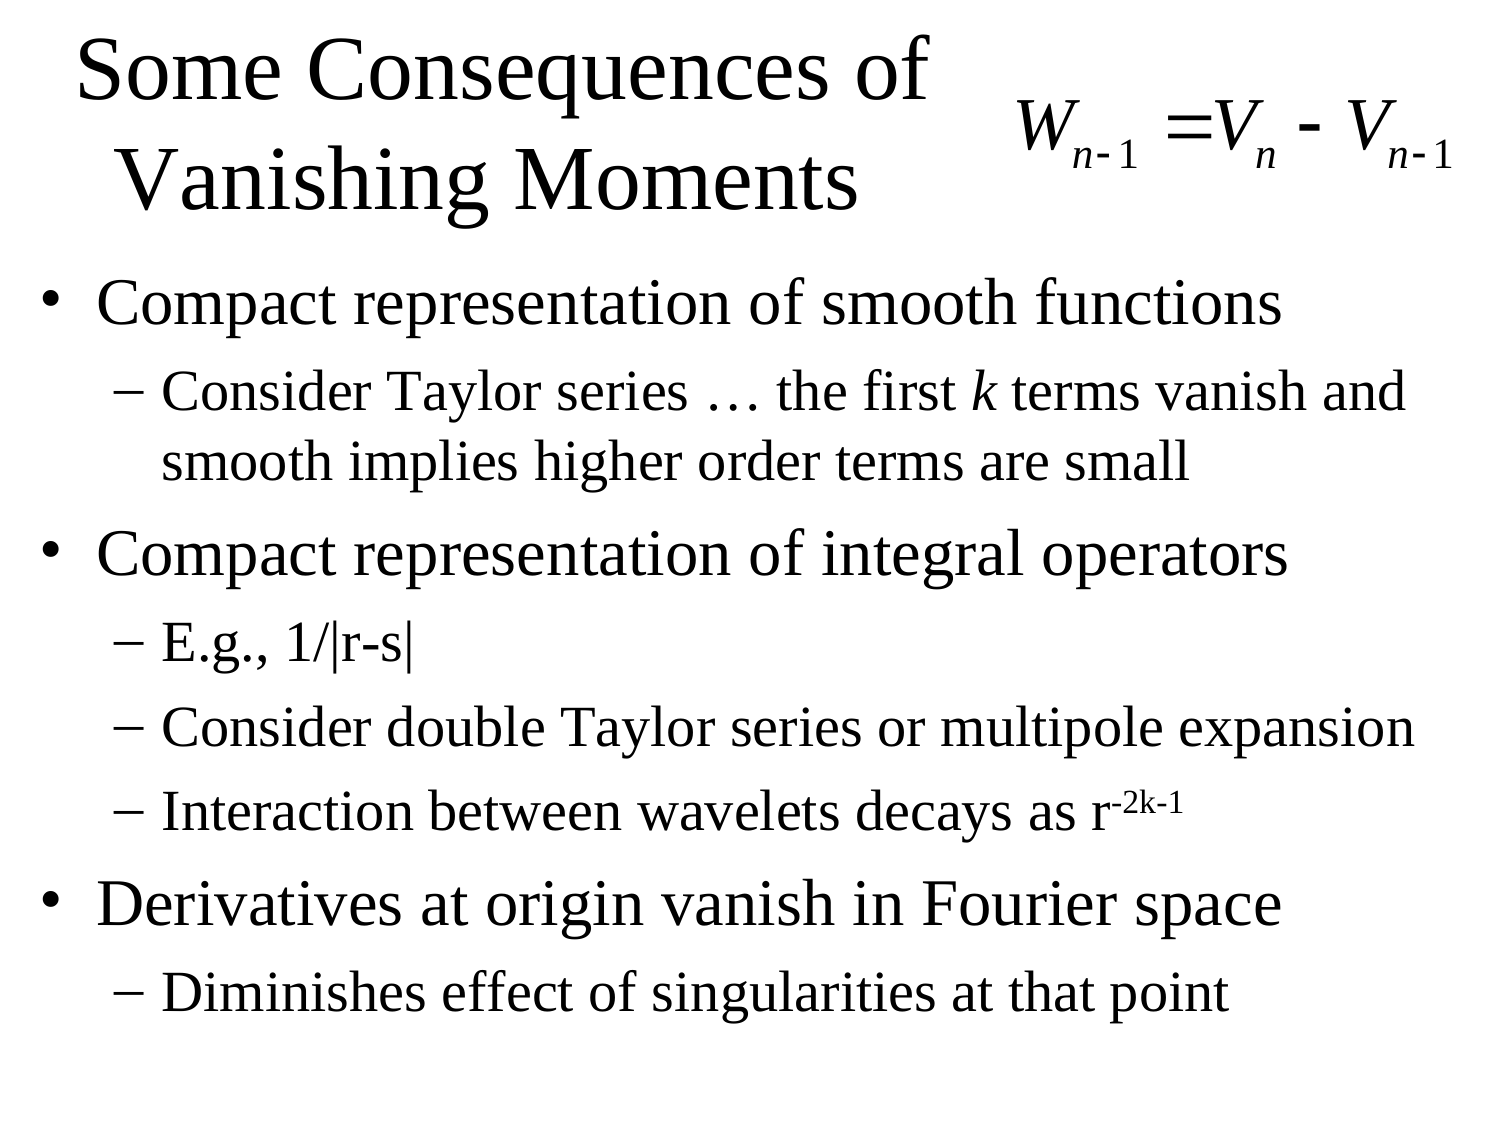

# Some Consequences of Vanishing Moments
Compact representation of smooth functions
Consider Taylor series … the first k terms vanish and smooth implies higher order terms are small
Compact representation of integral operators
E.g., 1/|r-s|
Consider double Taylor series or multipole expansion
Interaction between wavelets decays as r-2k-1
Derivatives at origin vanish in Fourier space
Diminishes effect of singularities at that point